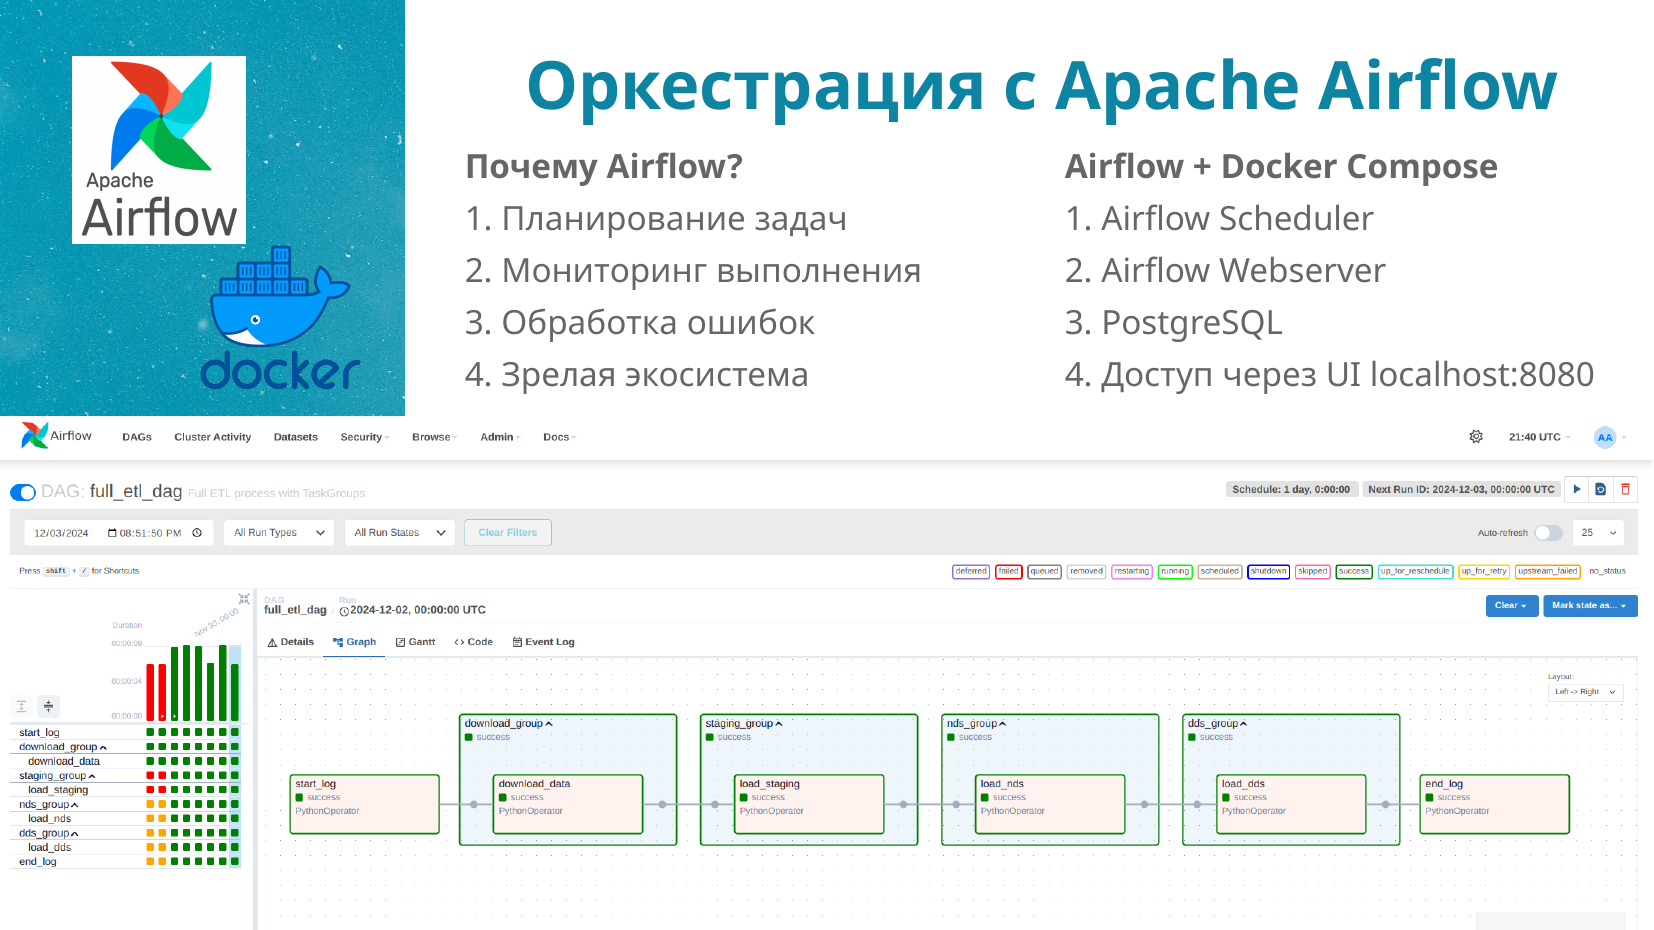

# Оркестрация с Apache Airflow
Почему Airflow?
1. Планирование задач
2. Мониторинг выполнения
3. Обработка ошибок
4. Зрелая экосистема
Airflow + Docker Compose
1. Airflow Scheduler
2. Airflow Webserver
3. PostgreSQL
4. Доступ через UI localhost:8080